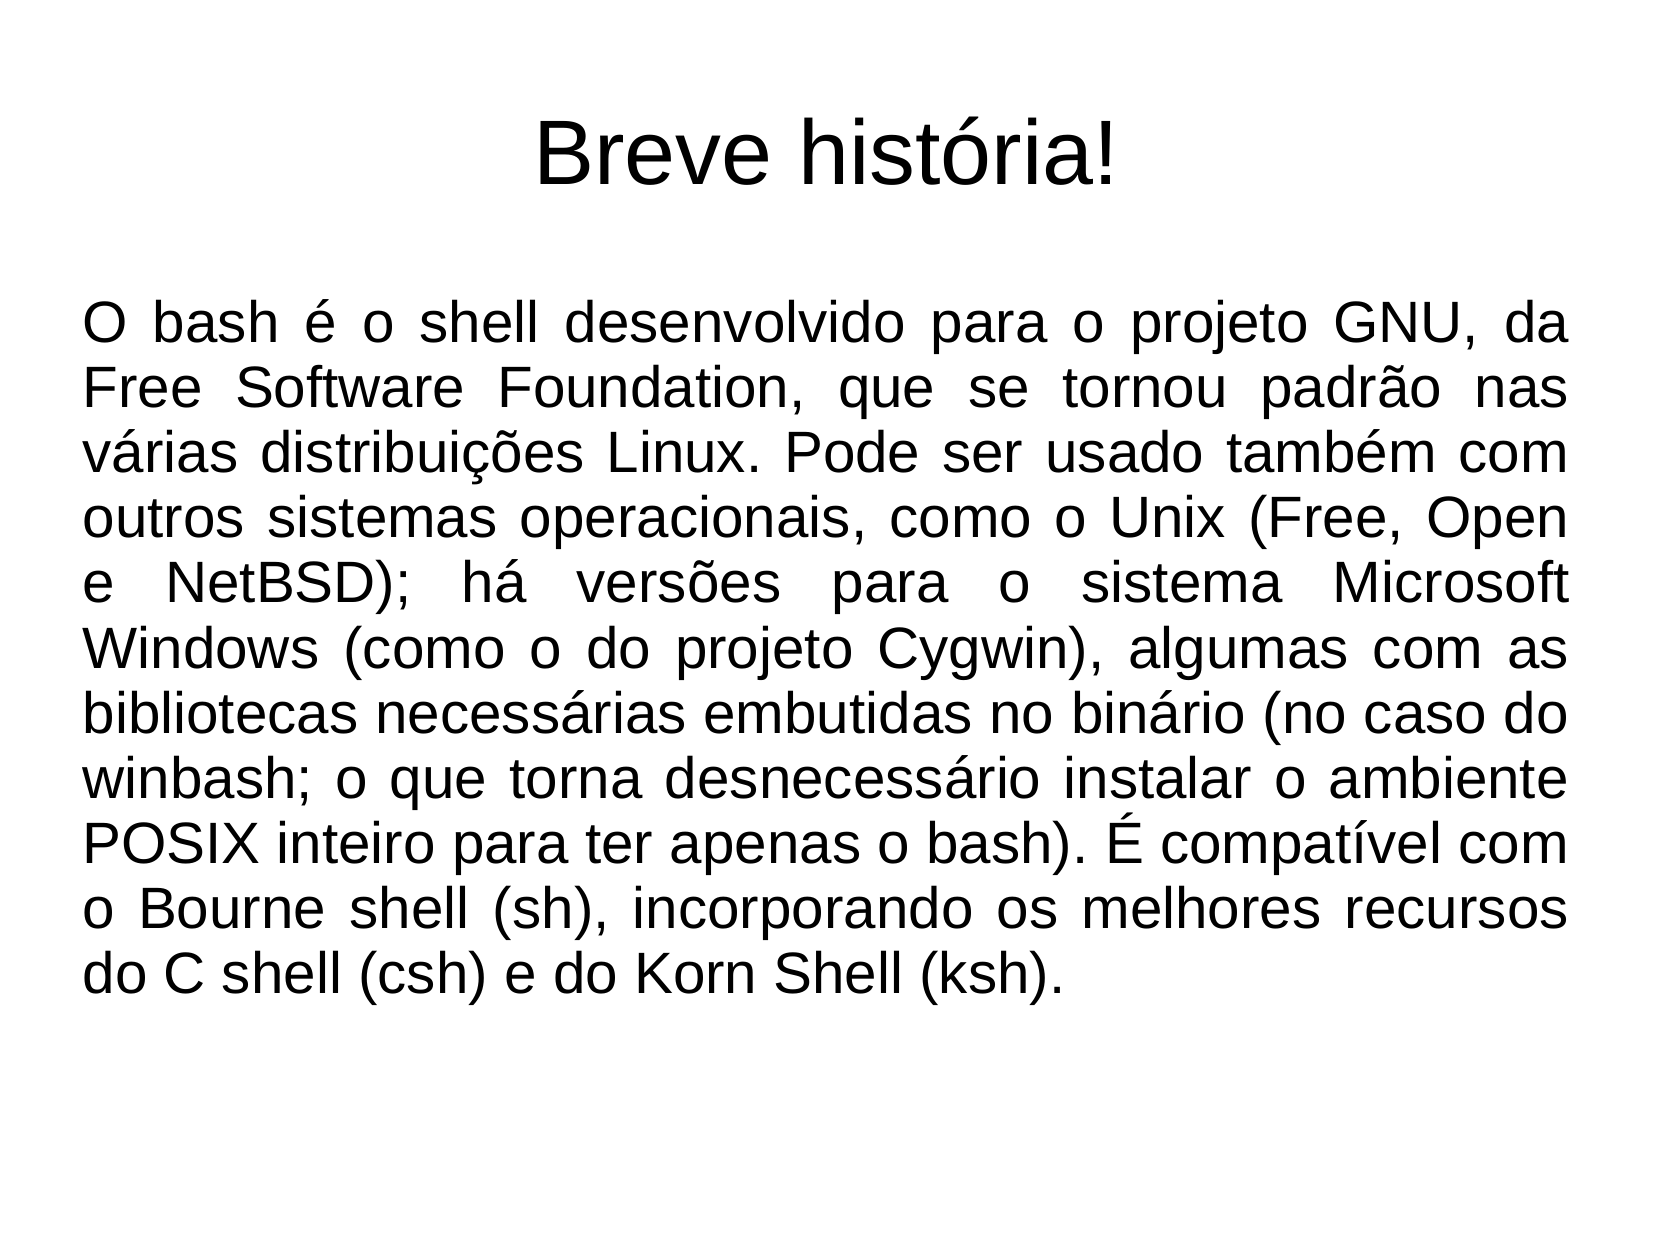

# Breve história!
O bash é o shell desenvolvido para o projeto GNU, da Free Software Foundation, que se tornou padrão nas várias distribuições Linux. Pode ser usado também com outros sistemas operacionais, como o Unix (Free, Open e NetBSD); há versões para o sistema Microsoft Windows (como o do projeto Cygwin), algumas com as bibliotecas necessárias embutidas no binário (no caso do winbash; o que torna desnecessário instalar o ambiente POSIX inteiro para ter apenas o bash). É compatível com o Bourne shell (sh), incorporando os melhores recursos do C shell (csh) e do Korn Shell (ksh).